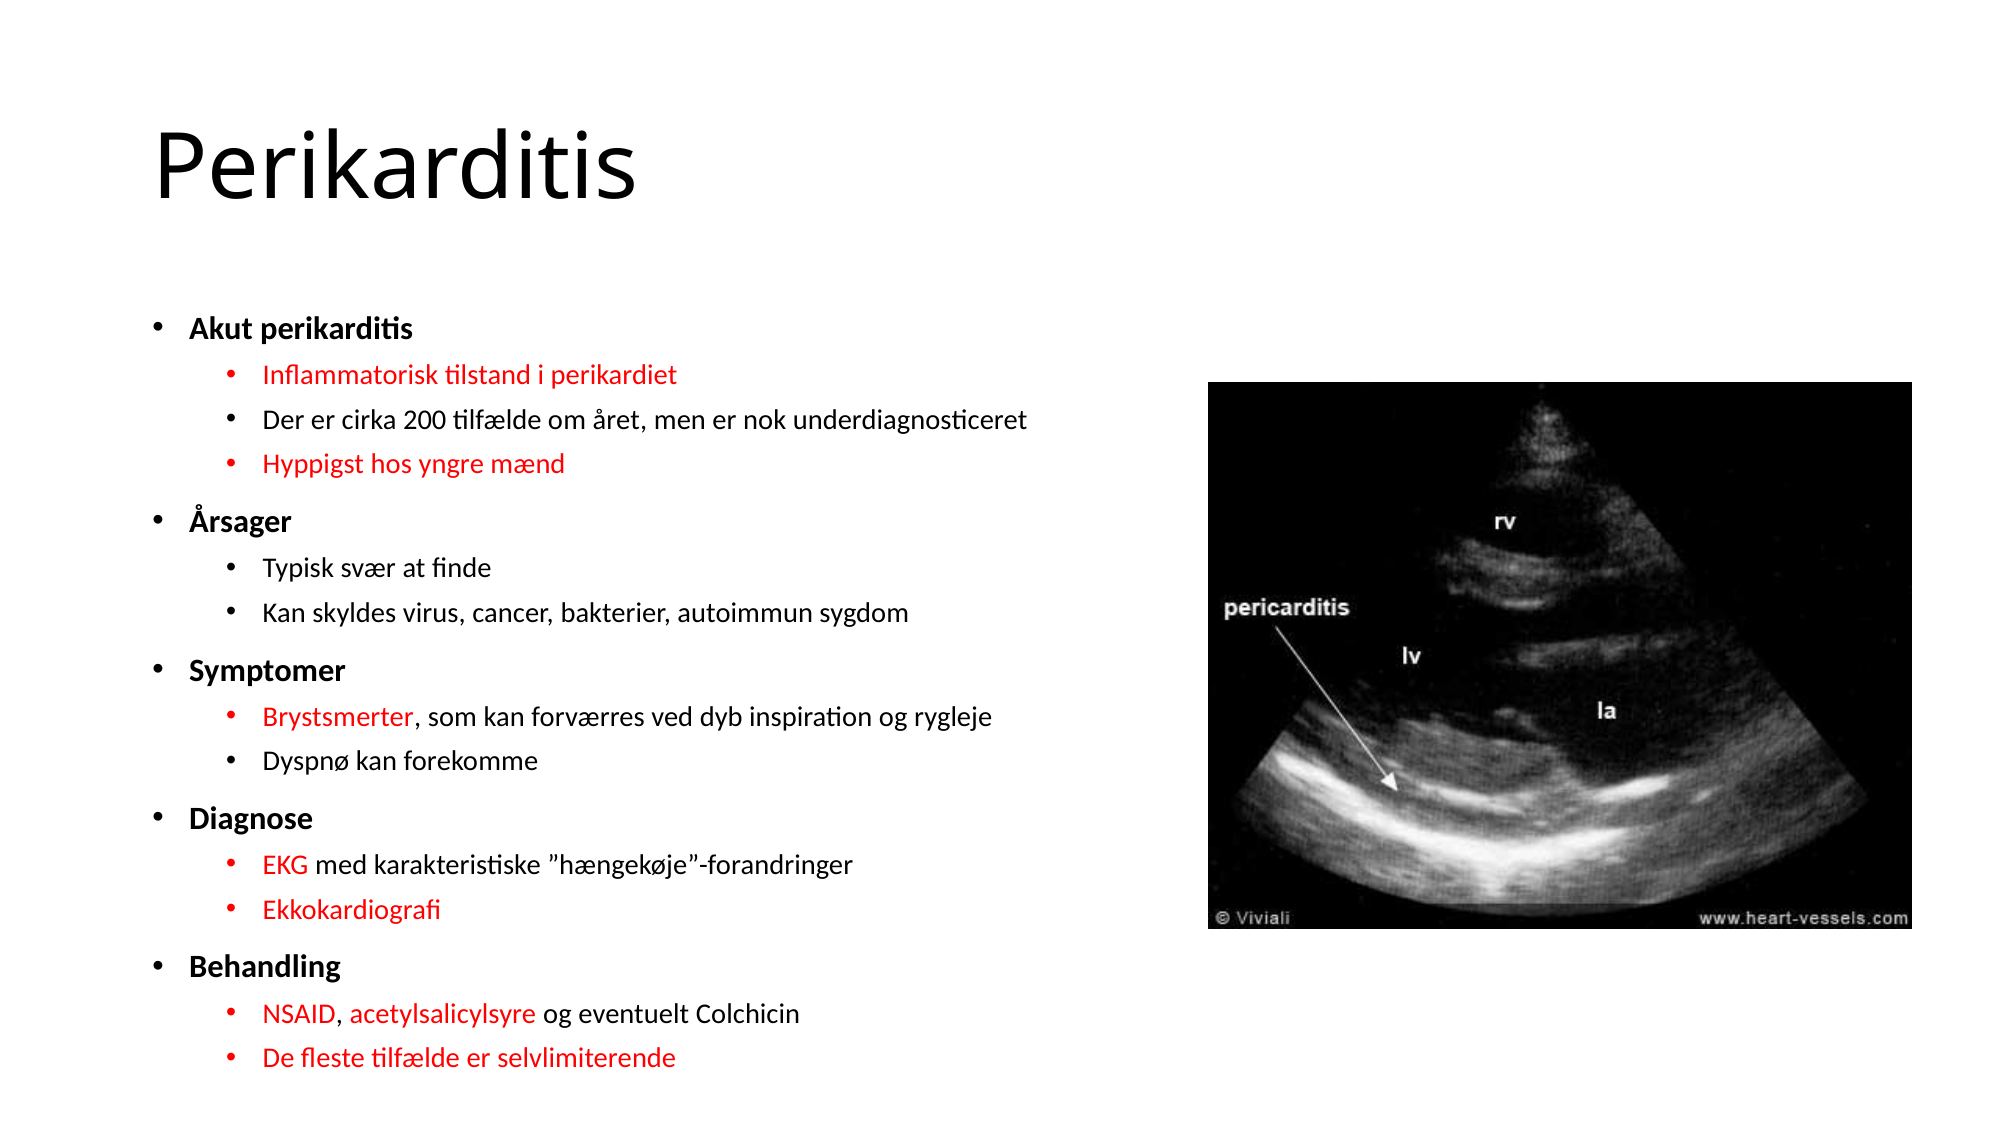

# Perikarditis
Akut perikarditis
Inflammatorisk tilstand i perikardiet
Der er cirka 200 tilfælde om året, men er nok underdiagnosticeret
Hyppigst hos yngre mænd
Årsager
Typisk svær at finde
Kan skyldes virus, cancer, bakterier, autoimmun sygdom
Symptomer
Brystsmerter, som kan forværres ved dyb inspiration og rygleje
Dyspnø kan forekomme
Diagnose
EKG med karakteristiske ”hængekøje”-forandringer
Ekkokardiografi
Behandling
NSAID, acetylsalicylsyre og eventuelt Colchicin
De fleste tilfælde er selvlimiterende